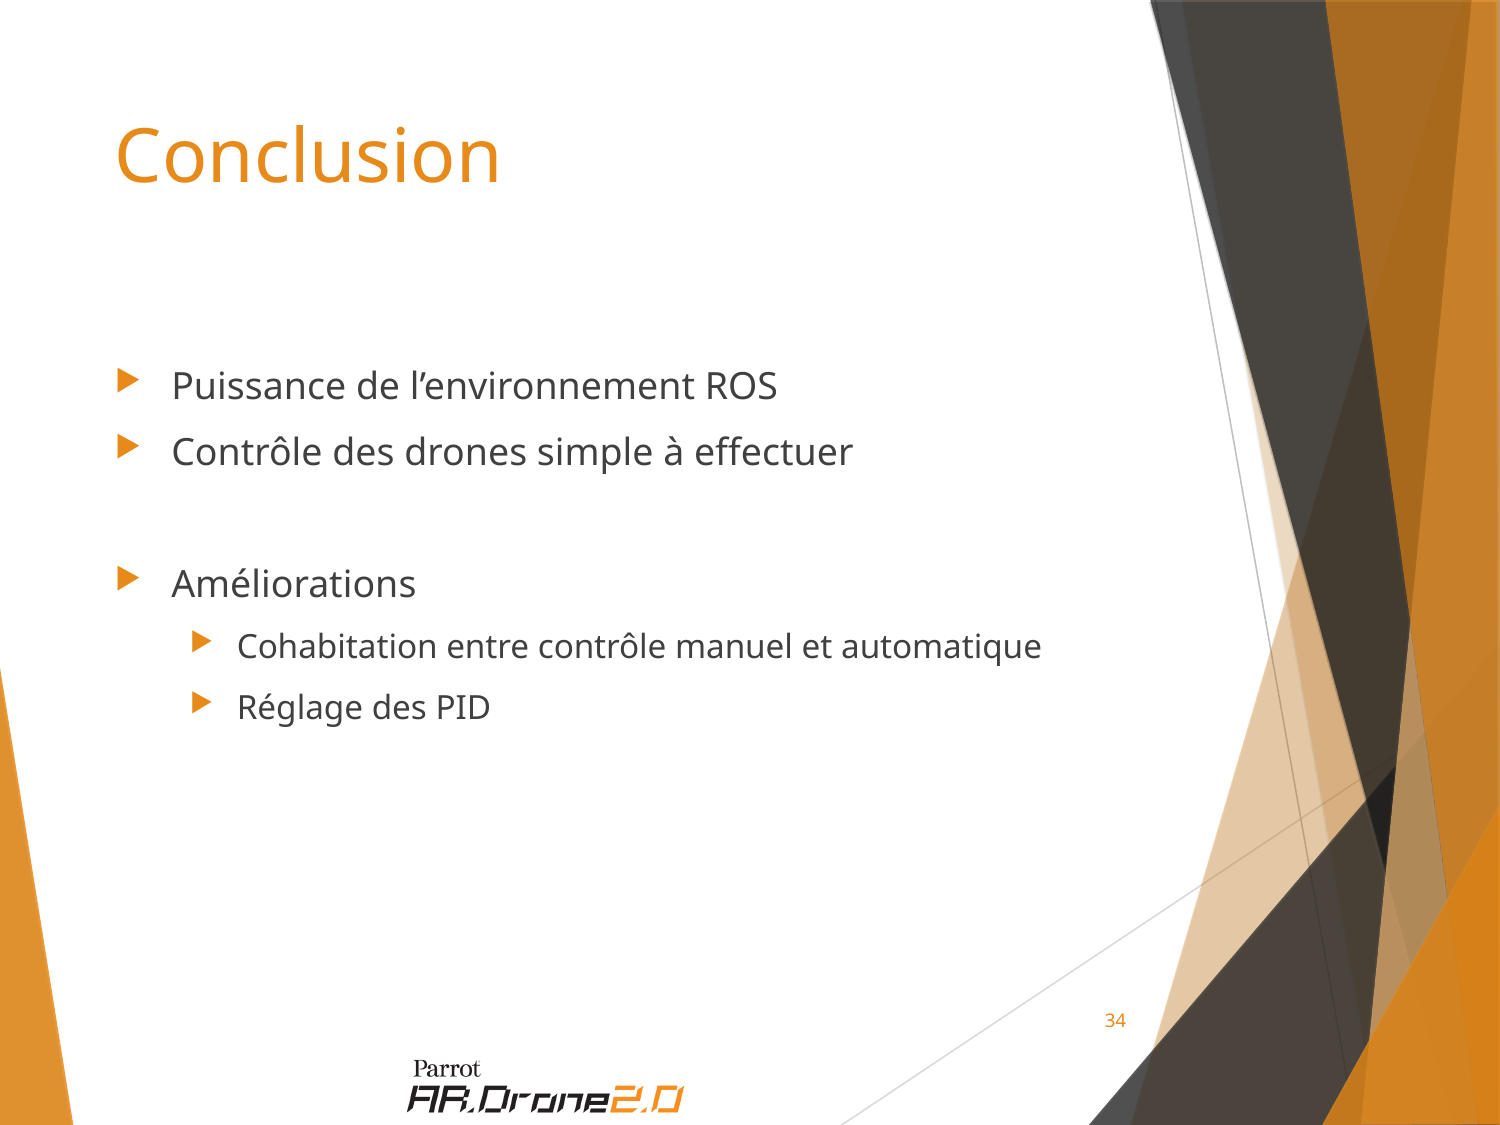

# Conclusion
Puissance de l’environnement ROS
Contrôle des drones simple à effectuer
Améliorations
Cohabitation entre contrôle manuel et automatique
Réglage des PID